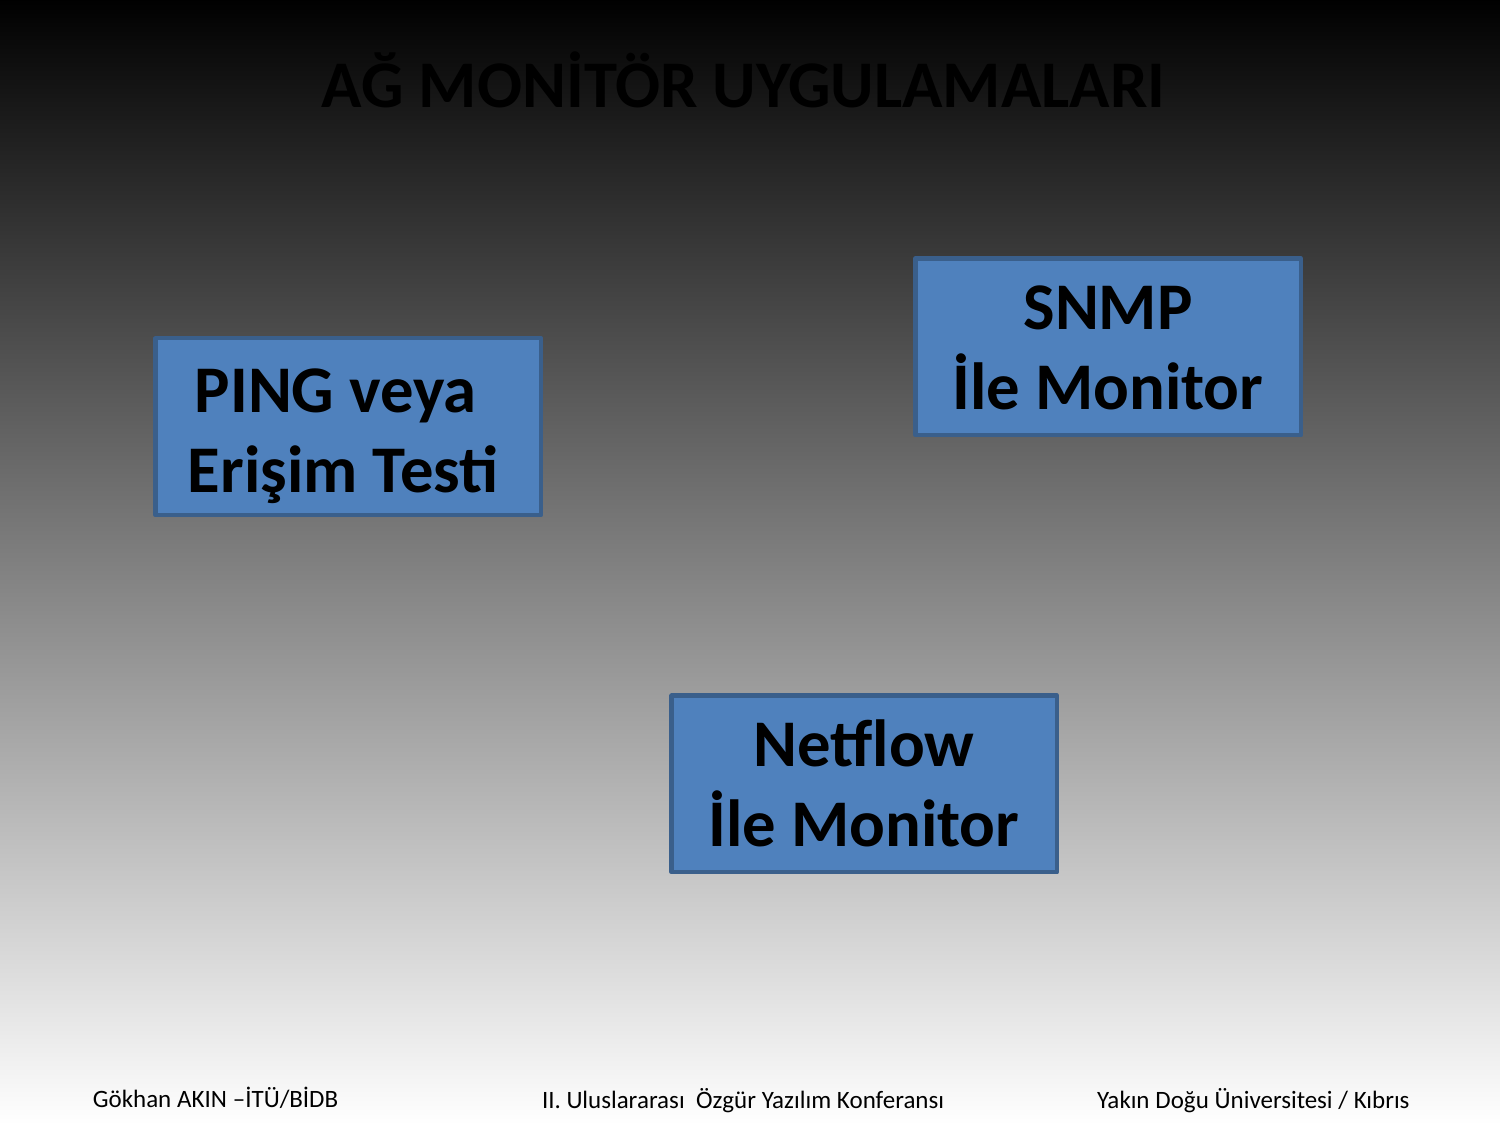

AĞ MONİTÖR UYGULAMALARI
SNMP
İle Monitor
PING veya
Erişim Testi
Netflow
İle Monitor